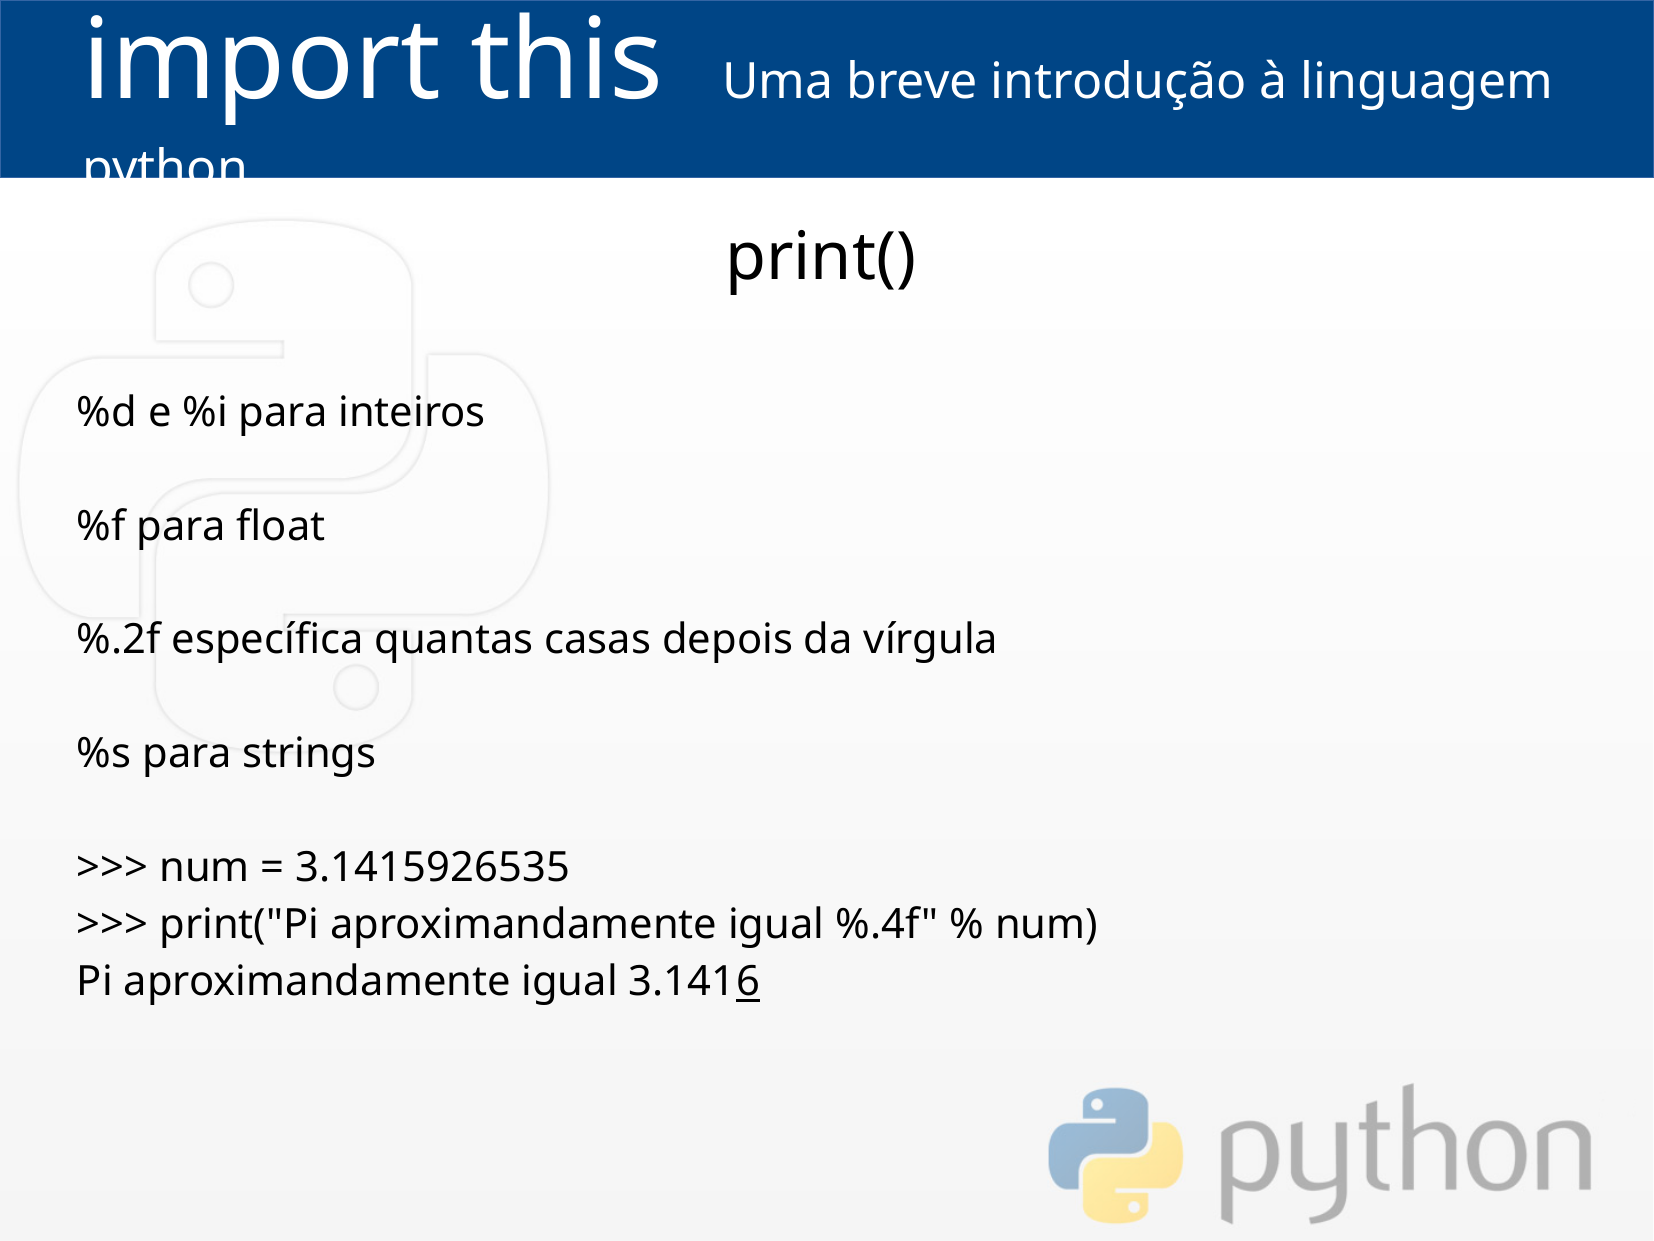

import this Uma breve introdução à linguagem python
print()
# %d e %i para inteiros
%f para float
%.2f específica quantas casas depois da vírgula
%s para strings
>>> num = 3.1415926535
>>> print("Pi aproximandamente igual %.4f" % num)
Pi aproximandamente igual 3.1416